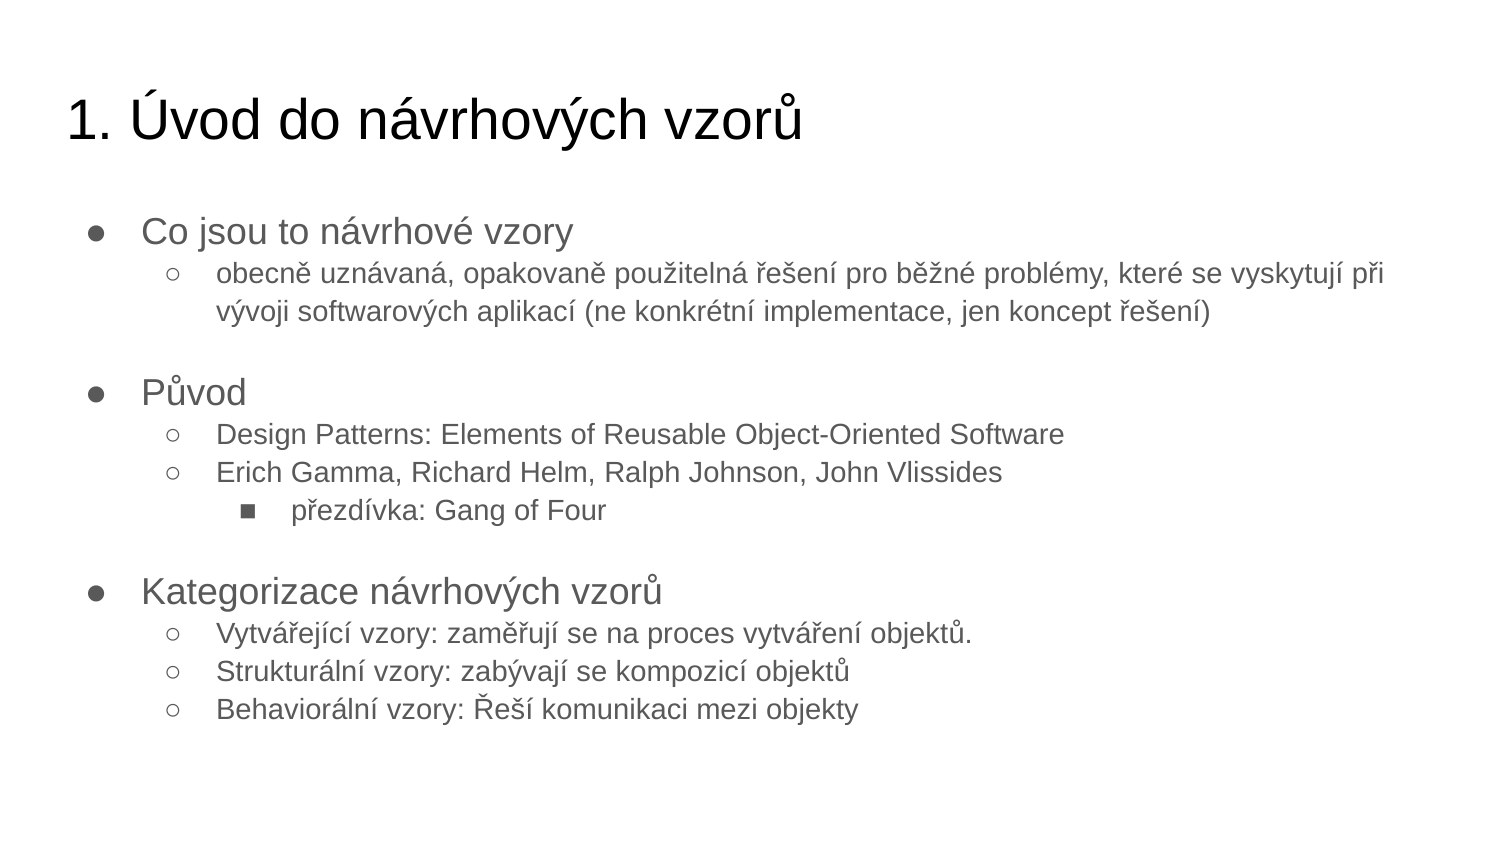

# 1. Úvod do návrhových vzorů
Co jsou to návrhové vzory
obecně uznávaná, opakovaně použitelná řešení pro běžné problémy, které se vyskytují při vývoji softwarových aplikací (ne konkrétní implementace, jen koncept řešení)
Původ
Design Patterns: Elements of Reusable Object-Oriented Software
Erich Gamma, Richard Helm, Ralph Johnson, John Vlissides
přezdívka: Gang of Four
Kategorizace návrhových vzorů
Vytvářející vzory: zaměřují se na proces vytváření objektů.
Strukturální vzory: zabývají se kompozicí objektů
Behaviorální vzory: Řeší komunikaci mezi objekty